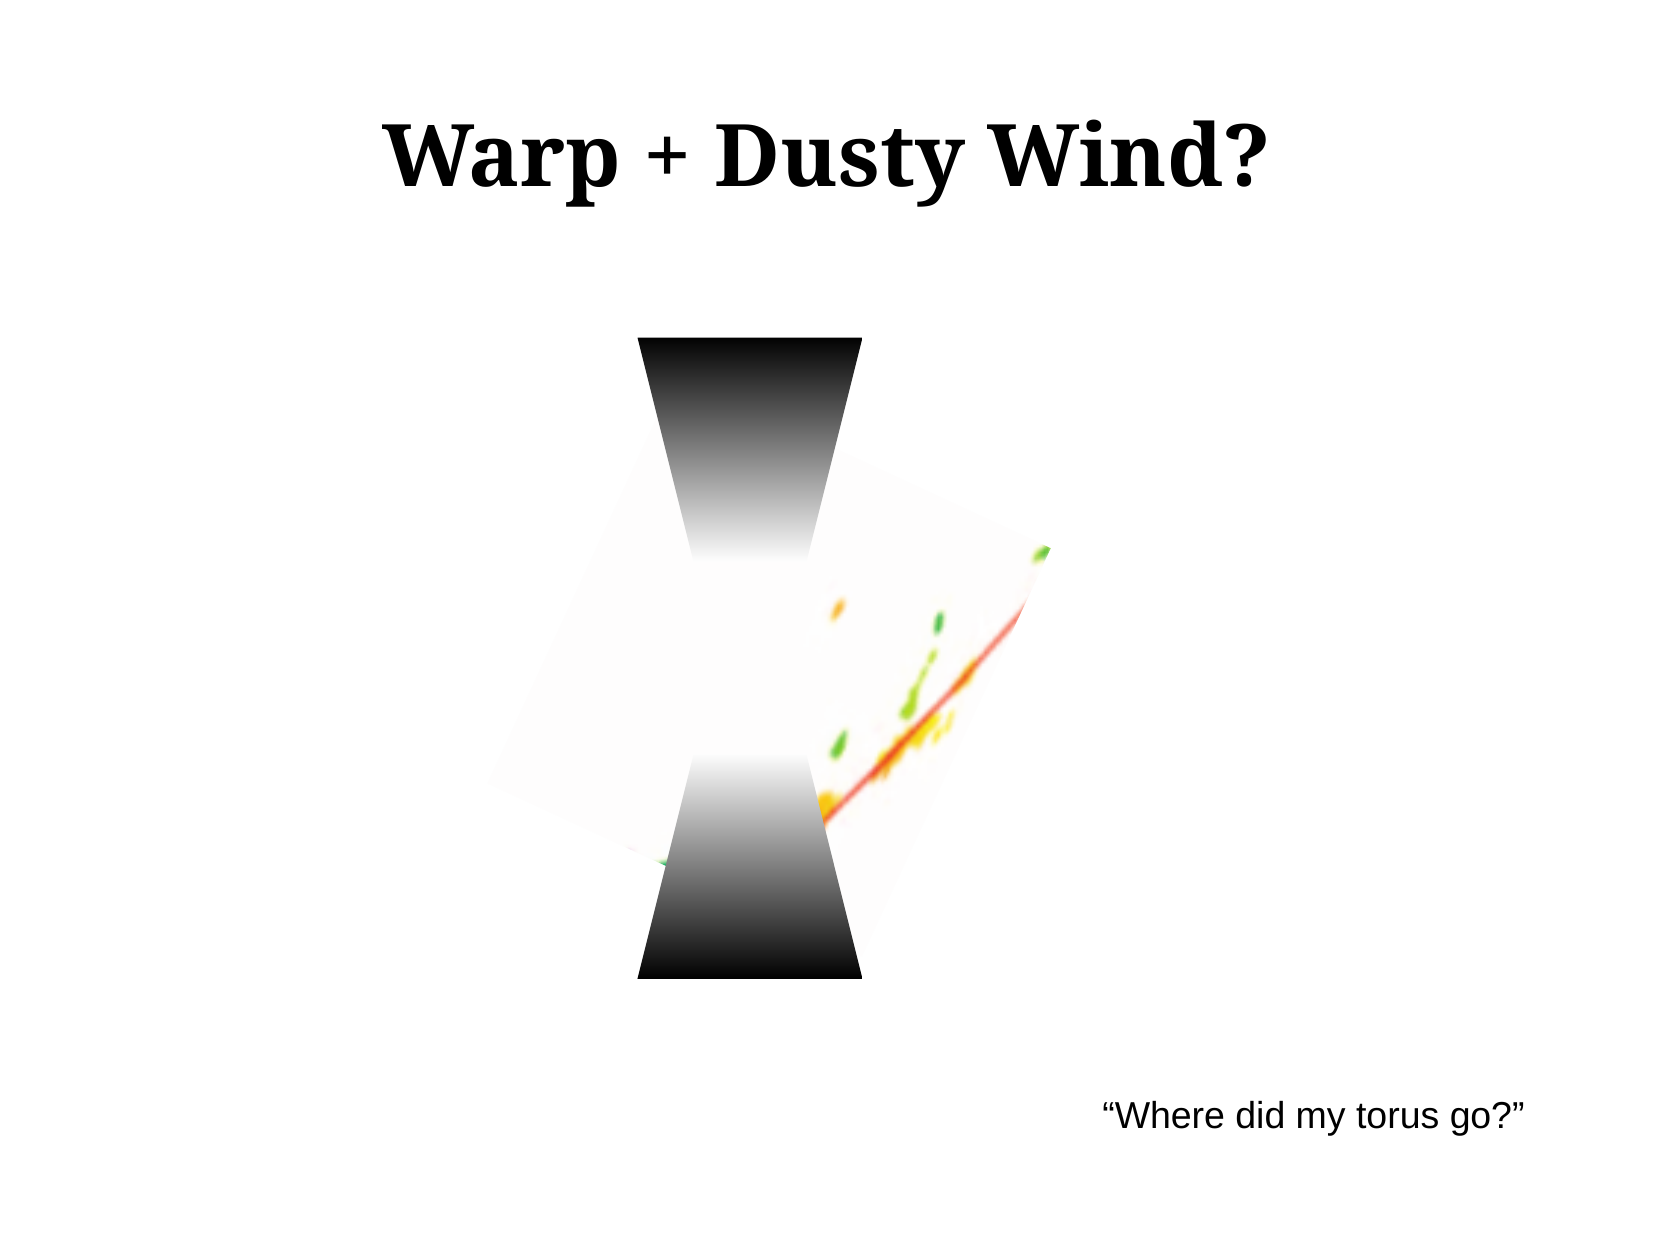

# Warp + Dusty Wind?
“Where did my torus go?”